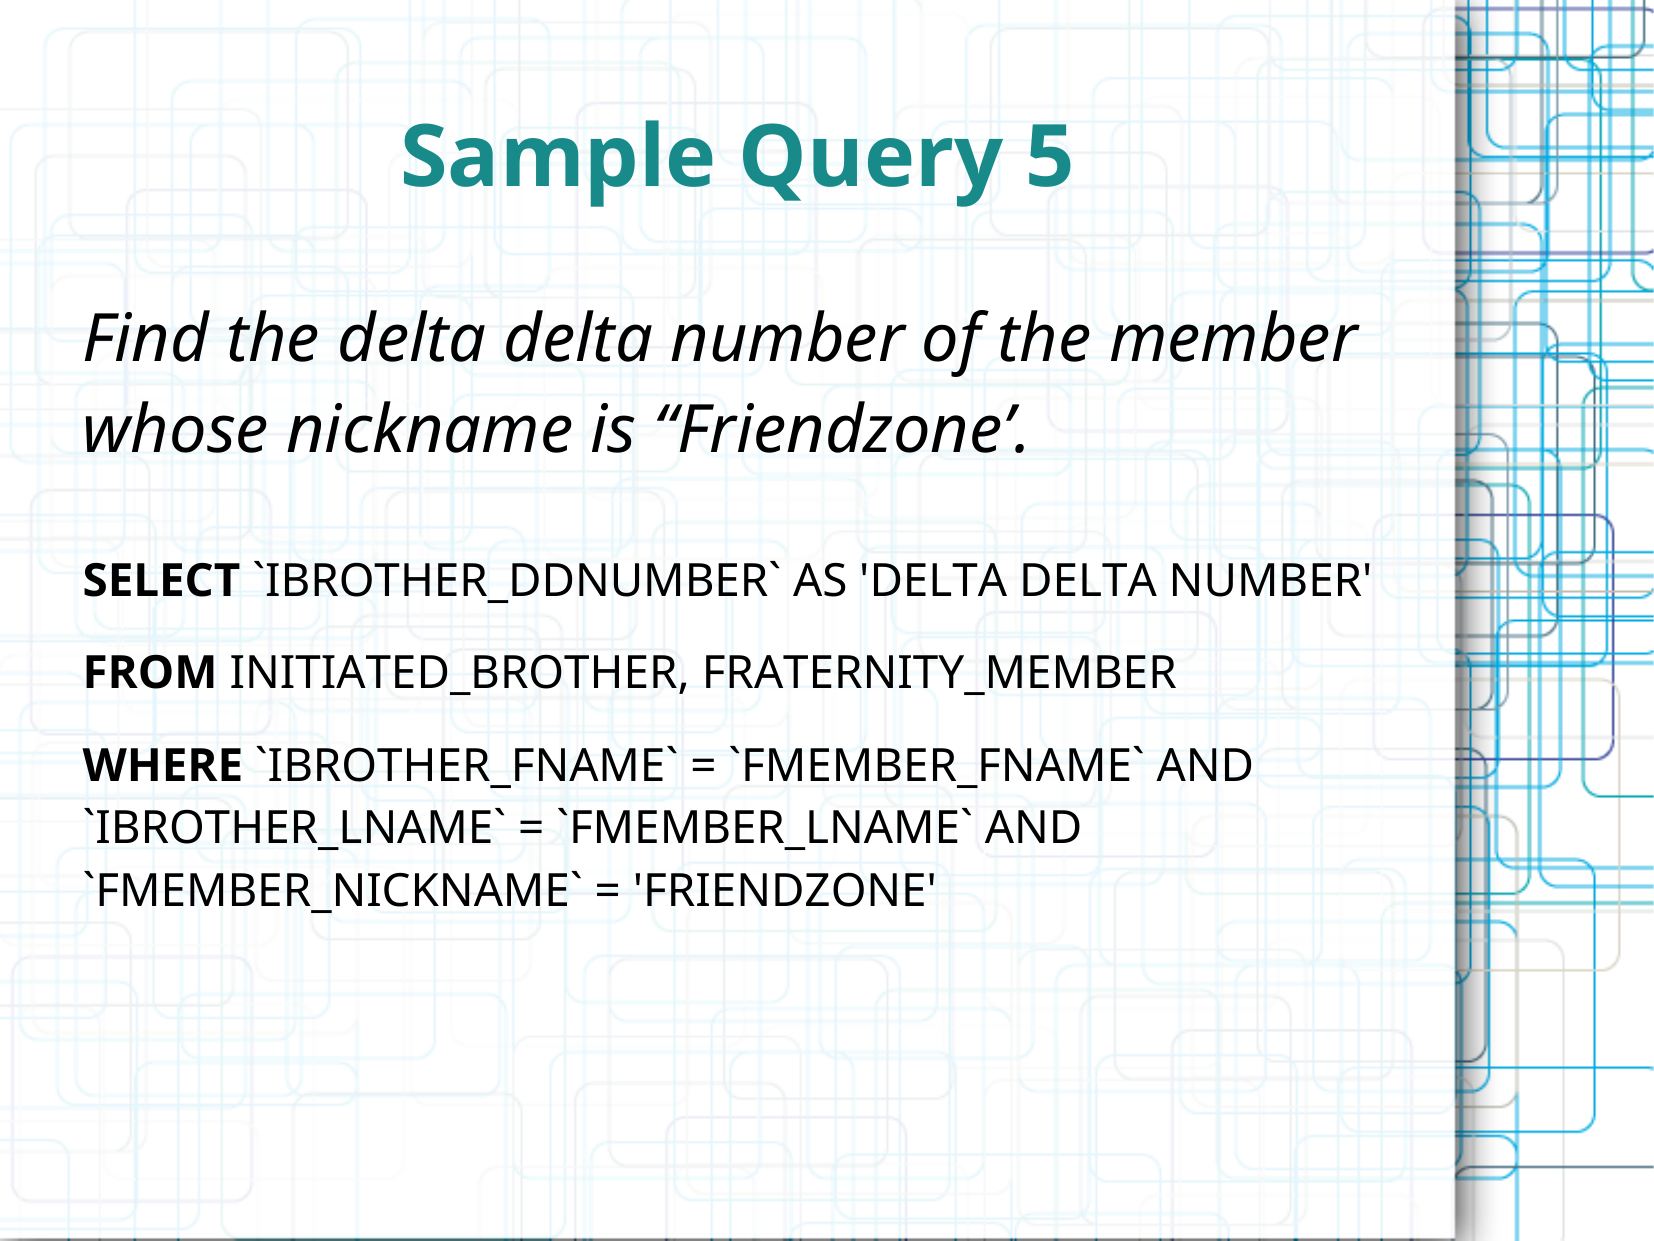

# Sample Query 5
Find the delta delta number of the member whose nickname is “Friendzone’.
SELECT `IBROTHER_DDNUMBER` AS 'DELTA DELTA NUMBER'
FROM INITIATED_BROTHER, FRATERNITY_MEMBER
WHERE `IBROTHER_FNAME` = `FMEMBER_FNAME` AND `IBROTHER_LNAME` = `FMEMBER_LNAME` AND `FMEMBER_NICKNAME` = 'FRIENDZONE'